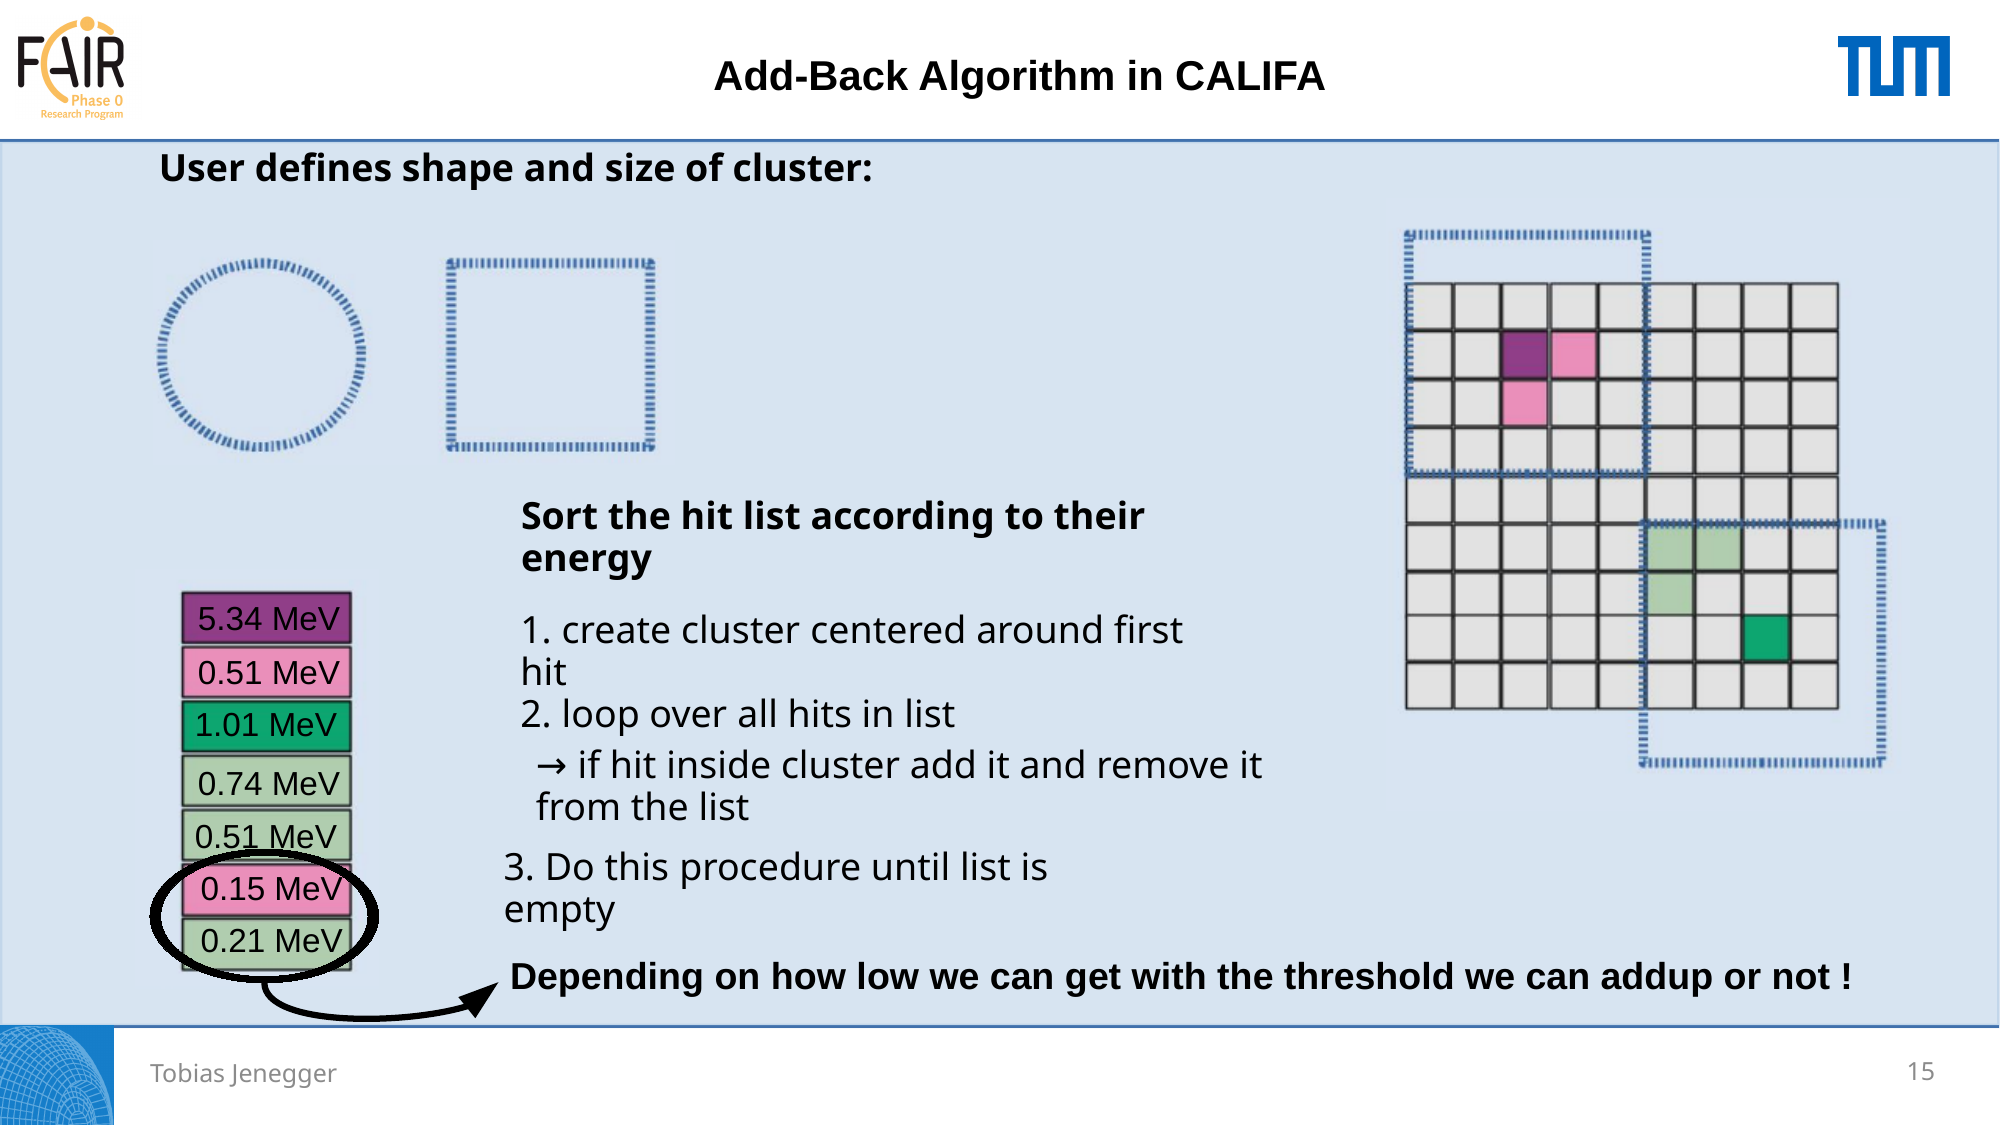

Add-Back Algorithm in CALIFA
User defines shape and size of cluster:
Sort the hit list according to their energy
5.34 MeV
1. create cluster centered around first hit
2. loop over all hits in list
0.51 MeV
1.01 MeV
→ if hit inside cluster add it and remove it from the list
0.74 MeV
0.51 MeV
3. Do this procedure until list is empty
0.15 MeV
0.21 MeV
Depending on how low we can get with the threshold we can addup or not !
15